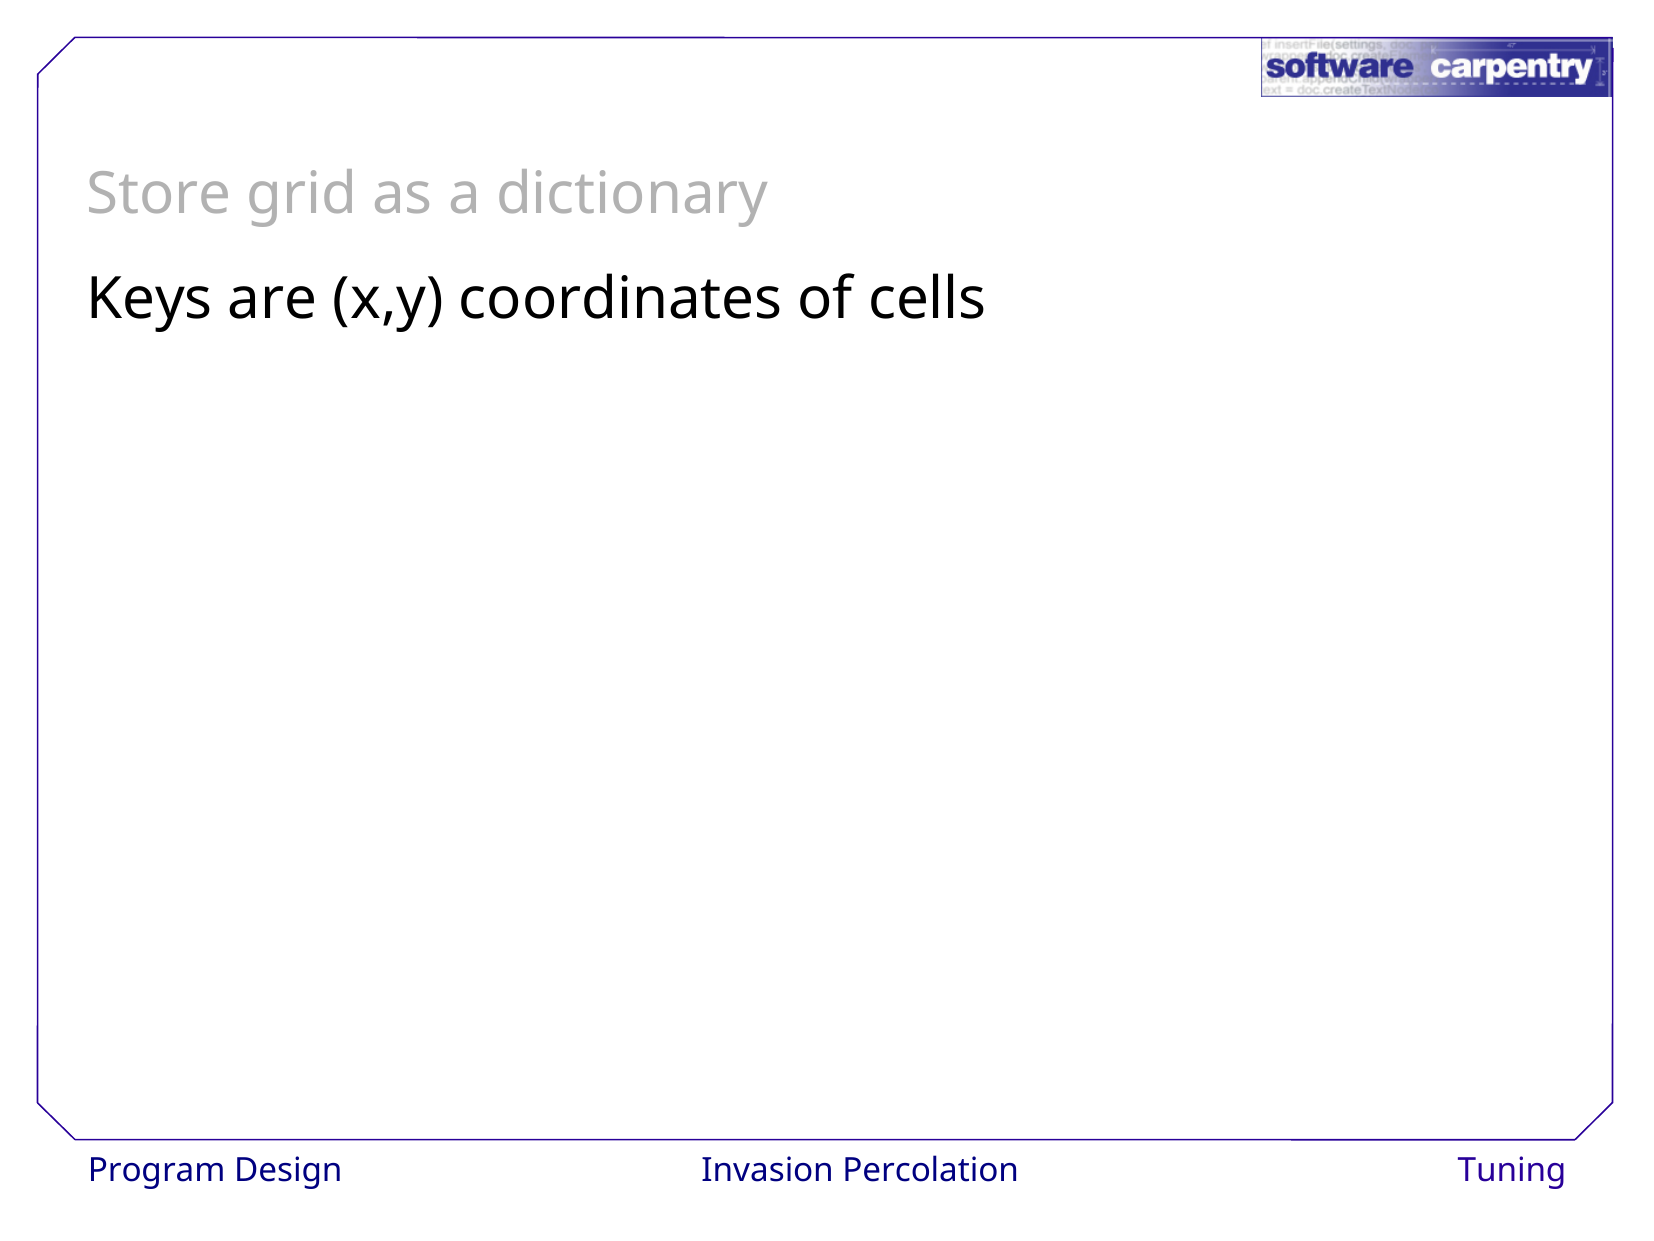

Store grid as a dictionary
Keys are (x,y) coordinates of cells